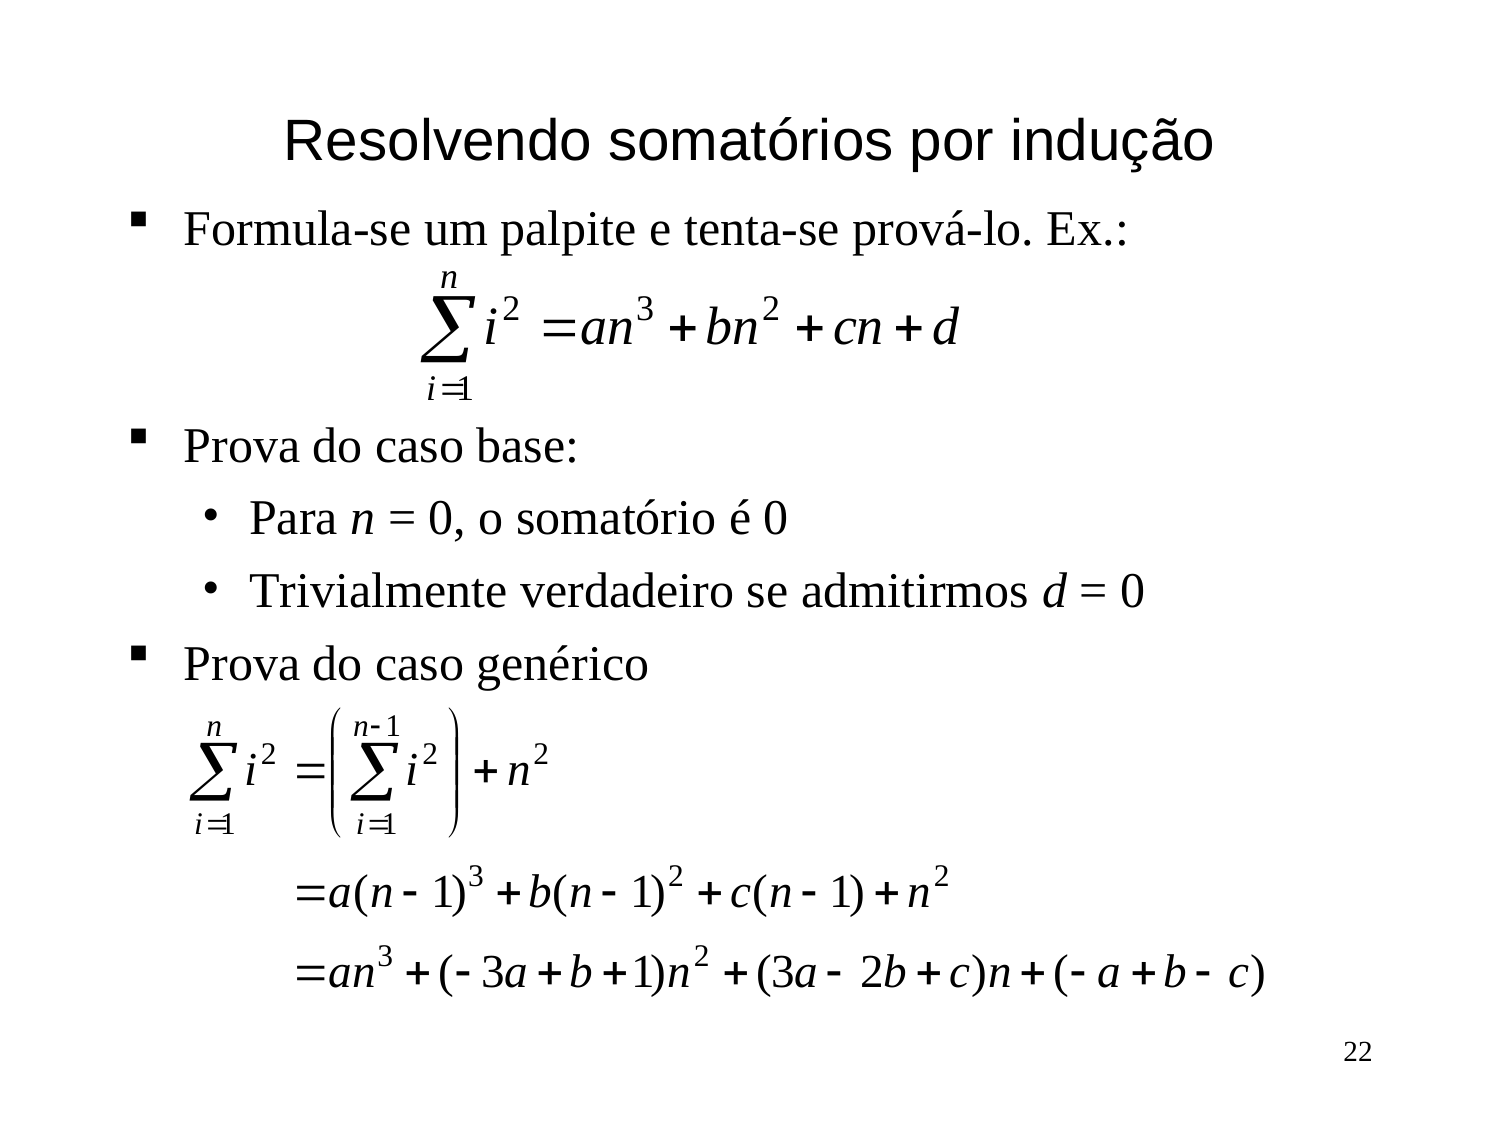

# Resolvendo somatórios por indução
Formula-se um palpite e tenta-se prová-lo. Ex.:
Prova do caso base:
Para n = 0, o somatório é 0
Trivialmente verdadeiro se admitirmos d = 0
Prova do caso genérico
22